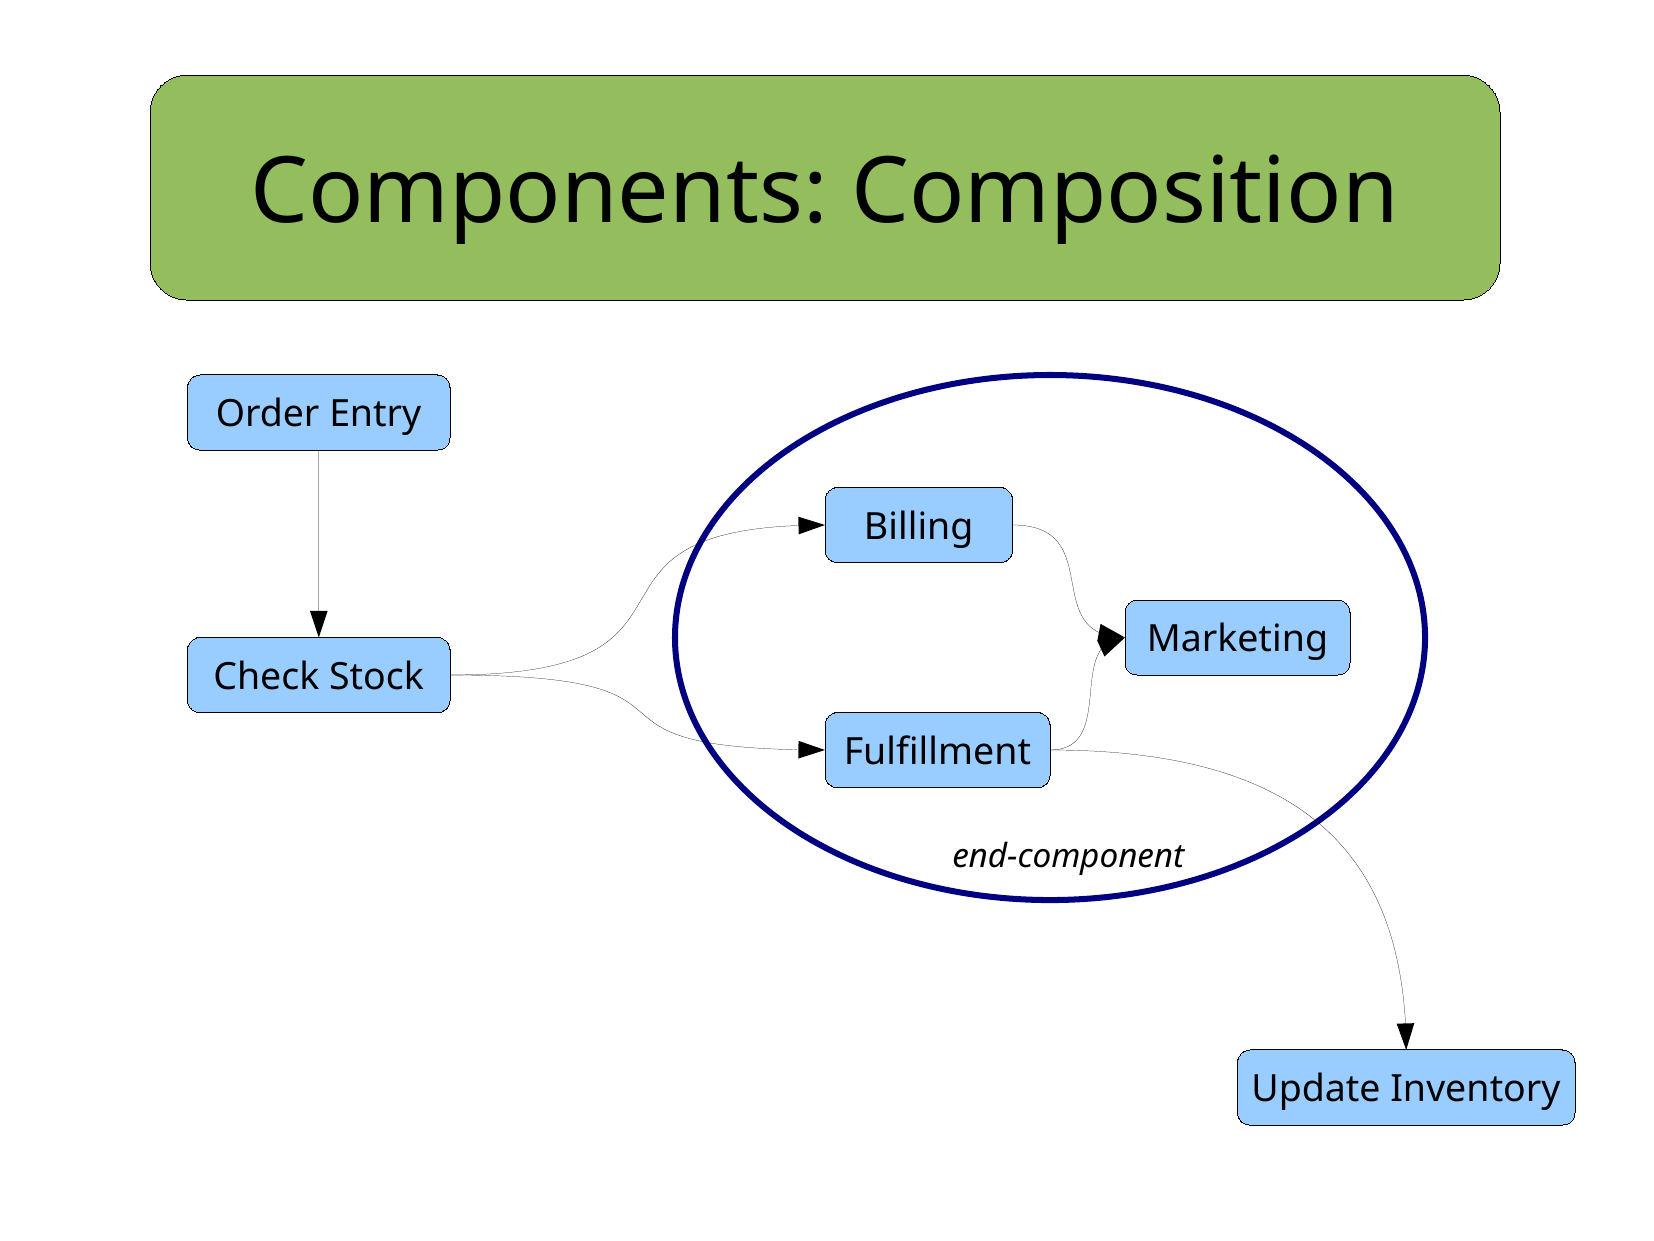

Components: Composition
Order Entry
Billing
Marketing
Check Stock
Fulfillment
end-component
Update Inventory